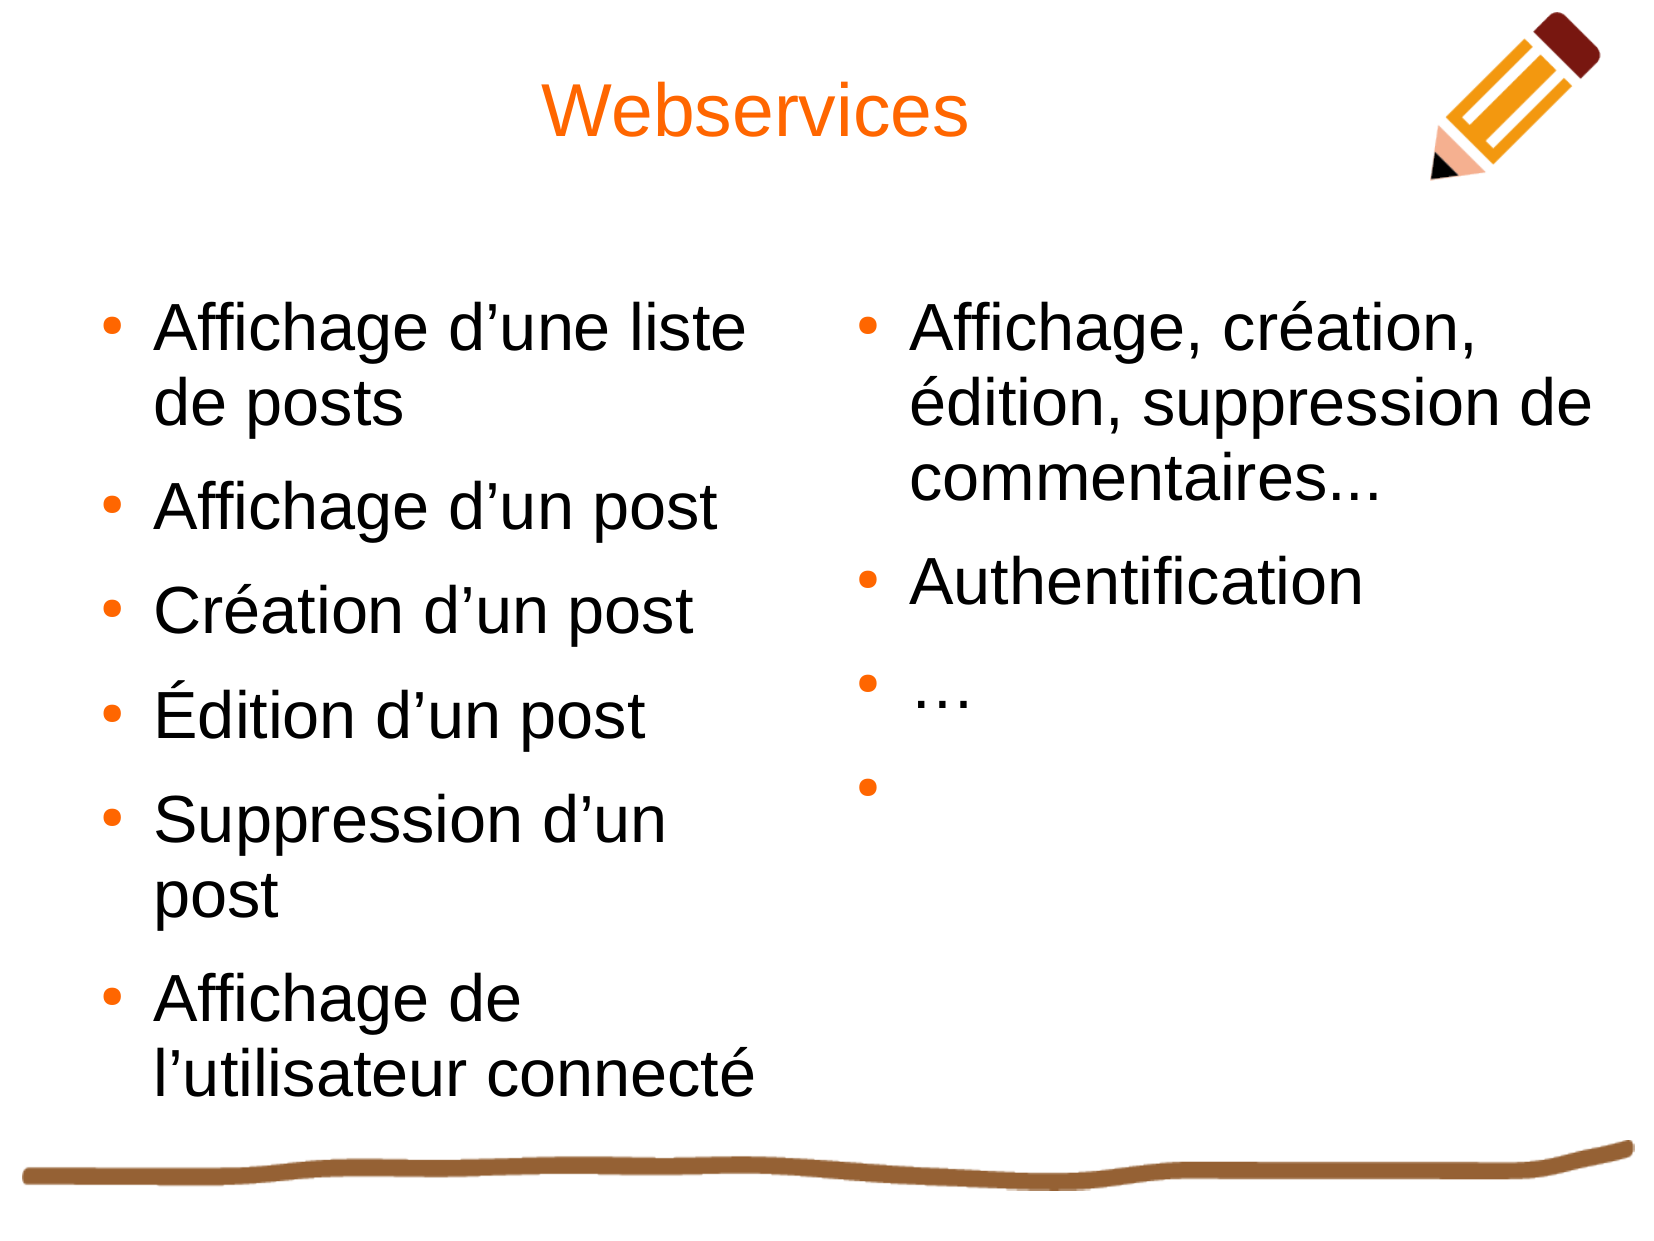

# Webservices
Affichage d’une liste de posts
Affichage d’un post
Création d’un post
Édition d’un post
Suppression d’un post
Affichage de l’utilisateur connecté
Affichage, création, édition, suppression de commentaires...
Authentification
…